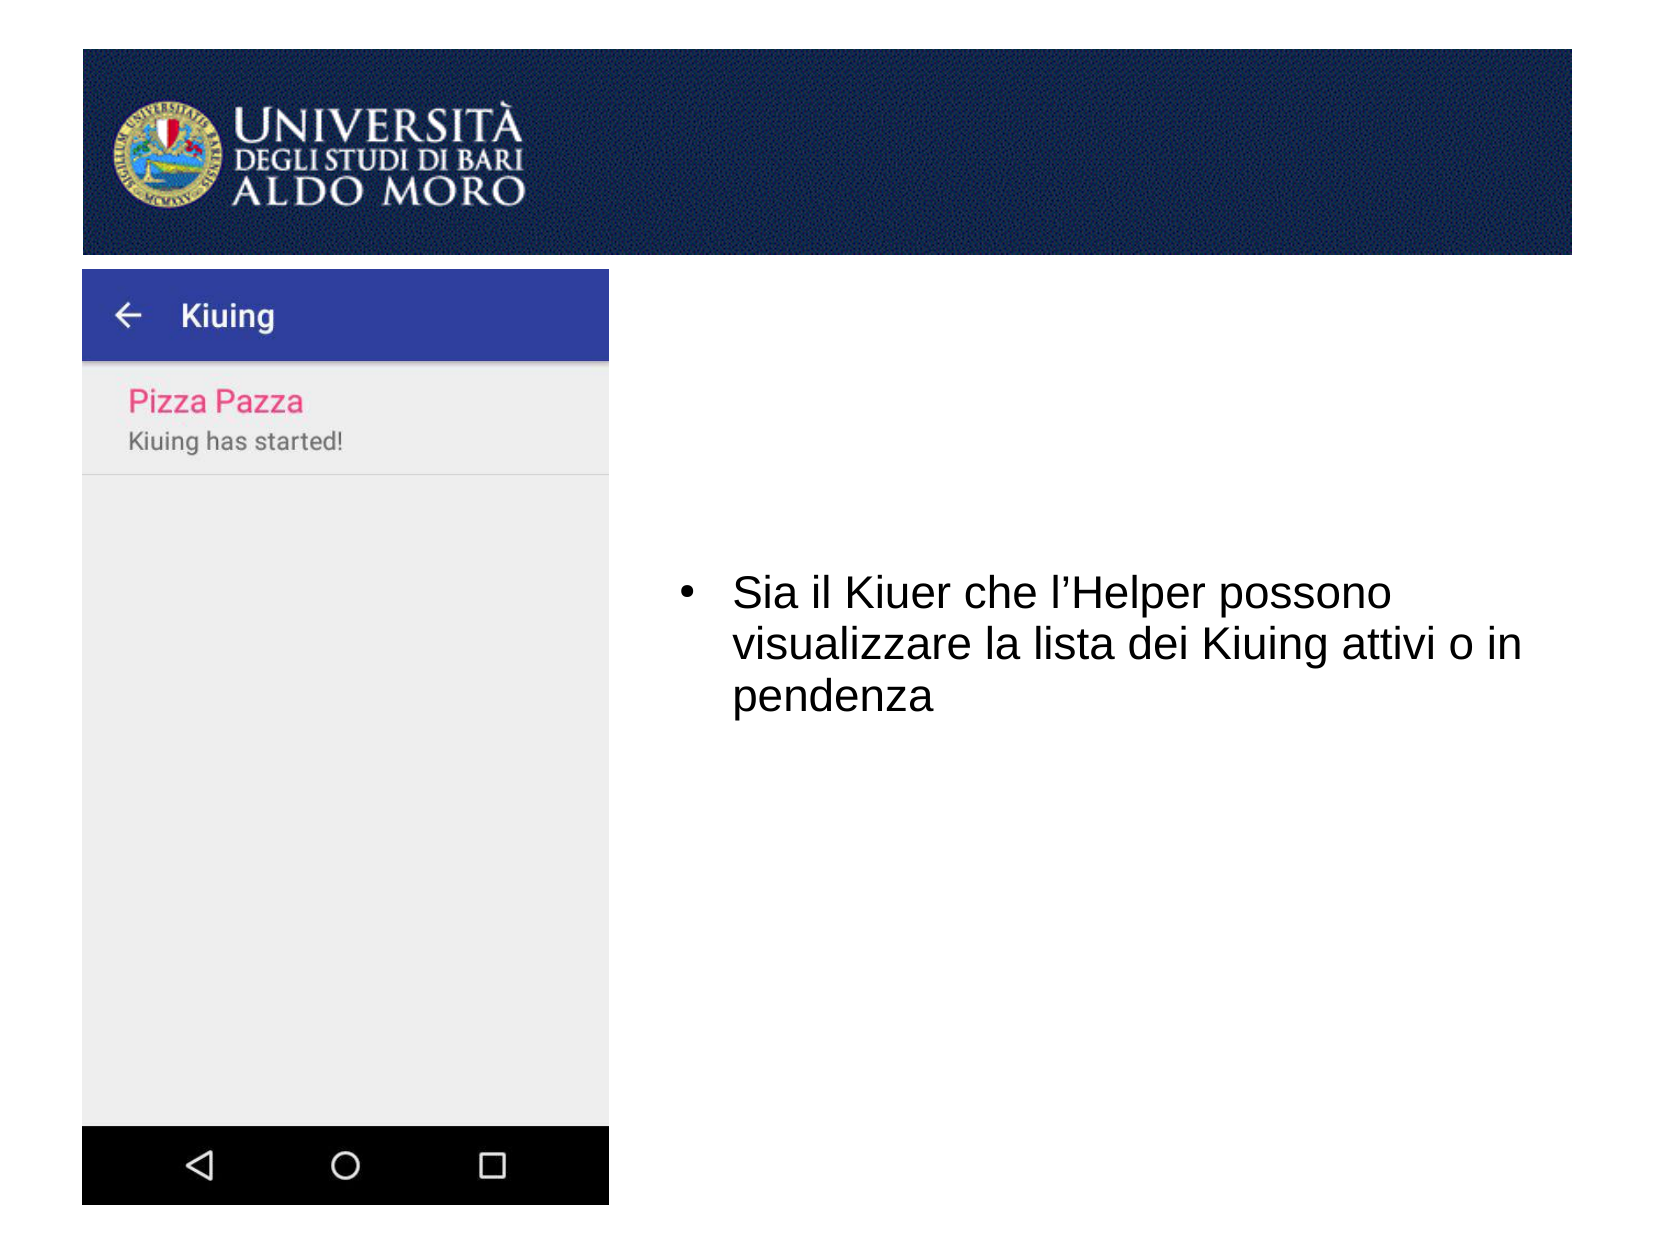

#
Sia il Kiuer che l’Helper possono visualizzare la lista dei Kiuing attivi o in pendenza